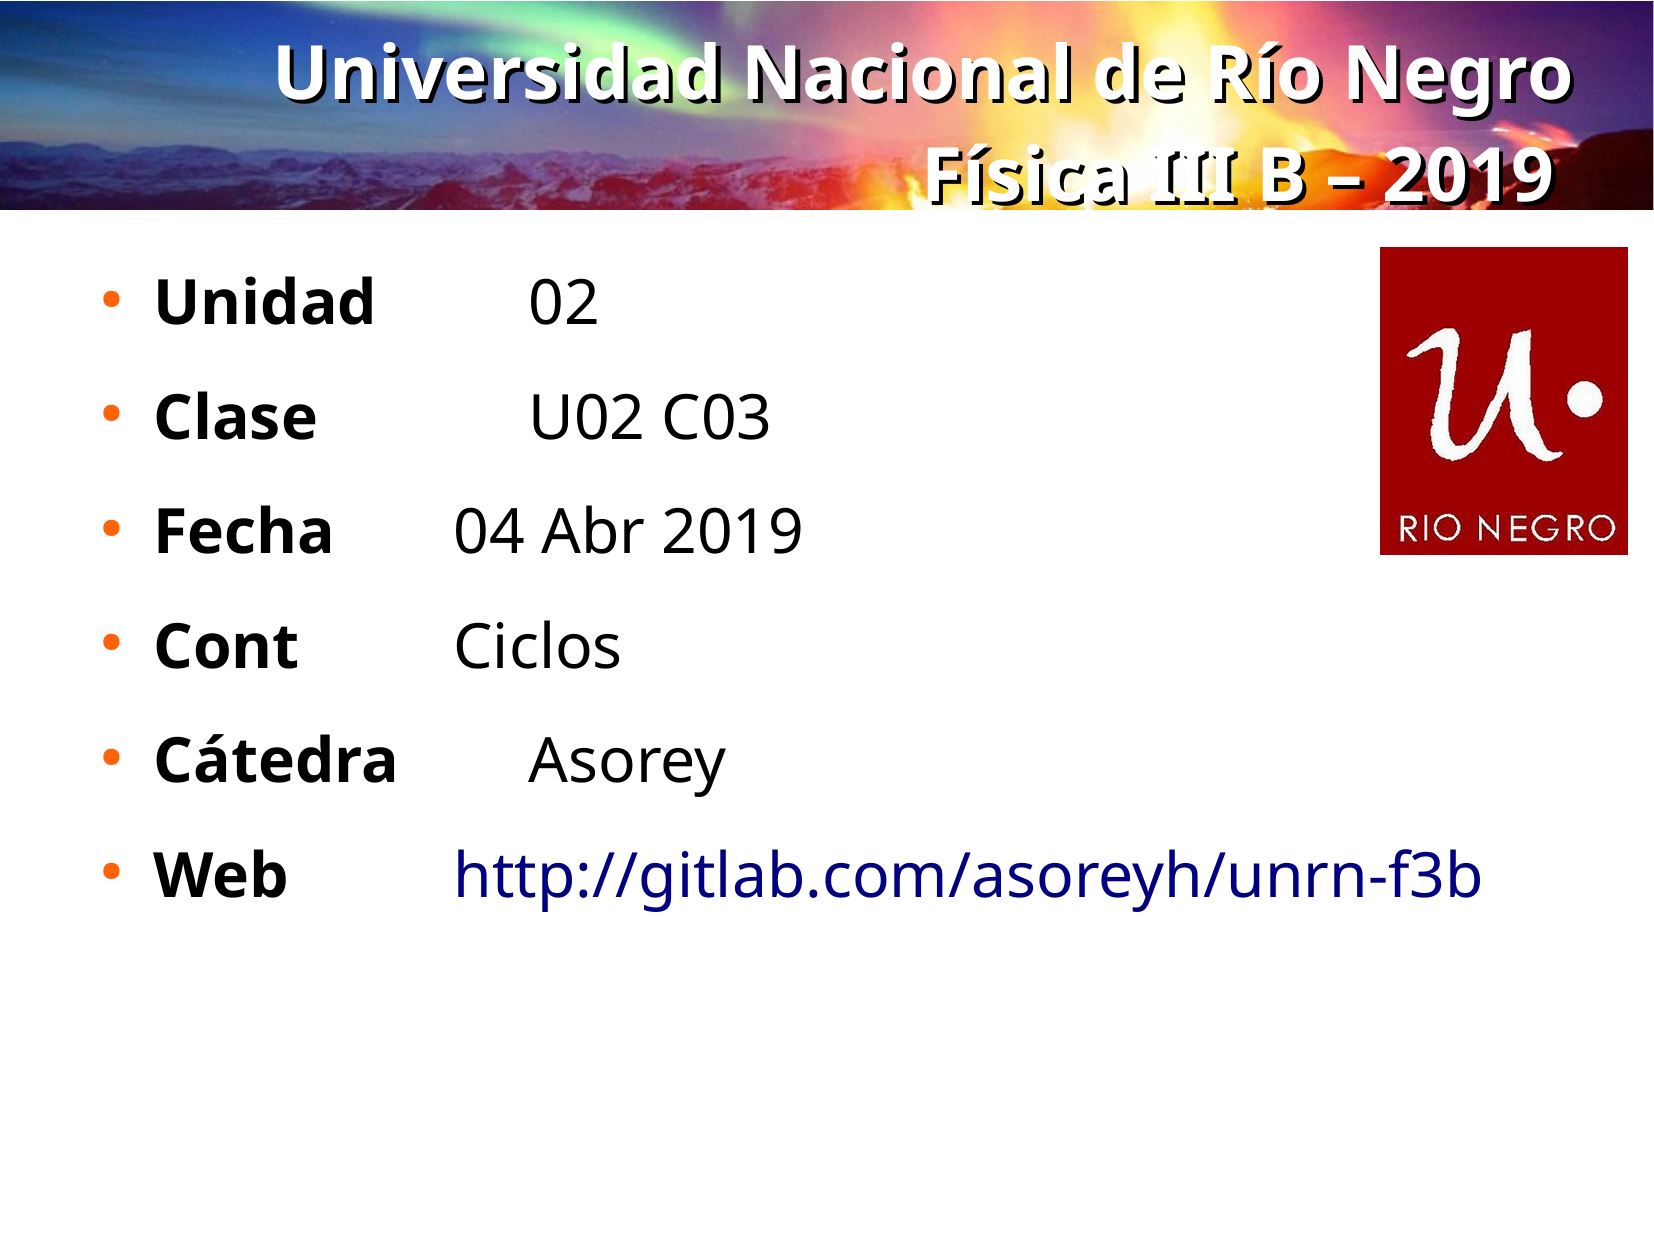

# Universidad Nacional de Río Negro Física III B – 2019
Unidad 		02
Clase			U02 C03
Fecha		04 Abr 2019
Cont			Ciclos
Cátedra		Asorey
Web			http://gitlab.com/asoreyh/unrn-f3b